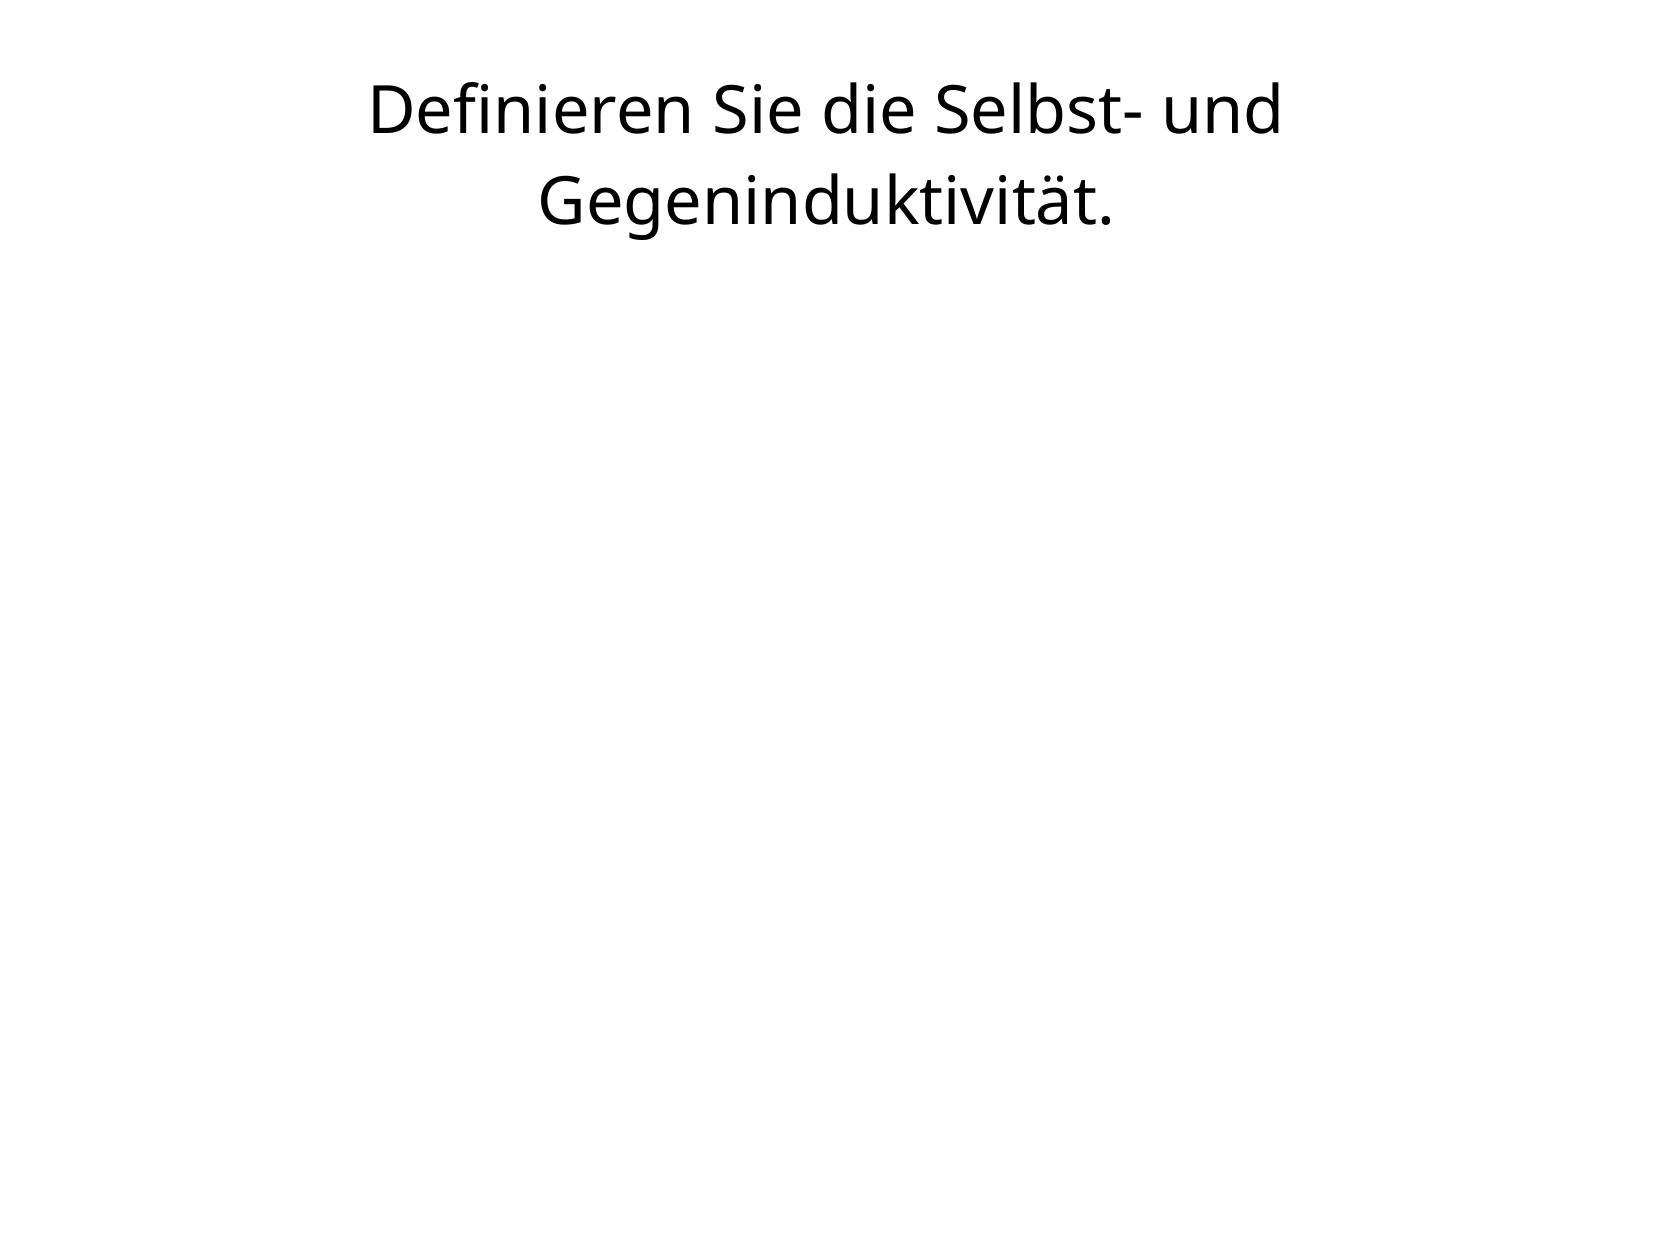

# Definieren Sie die Selbst- und Gegeninduktivität.